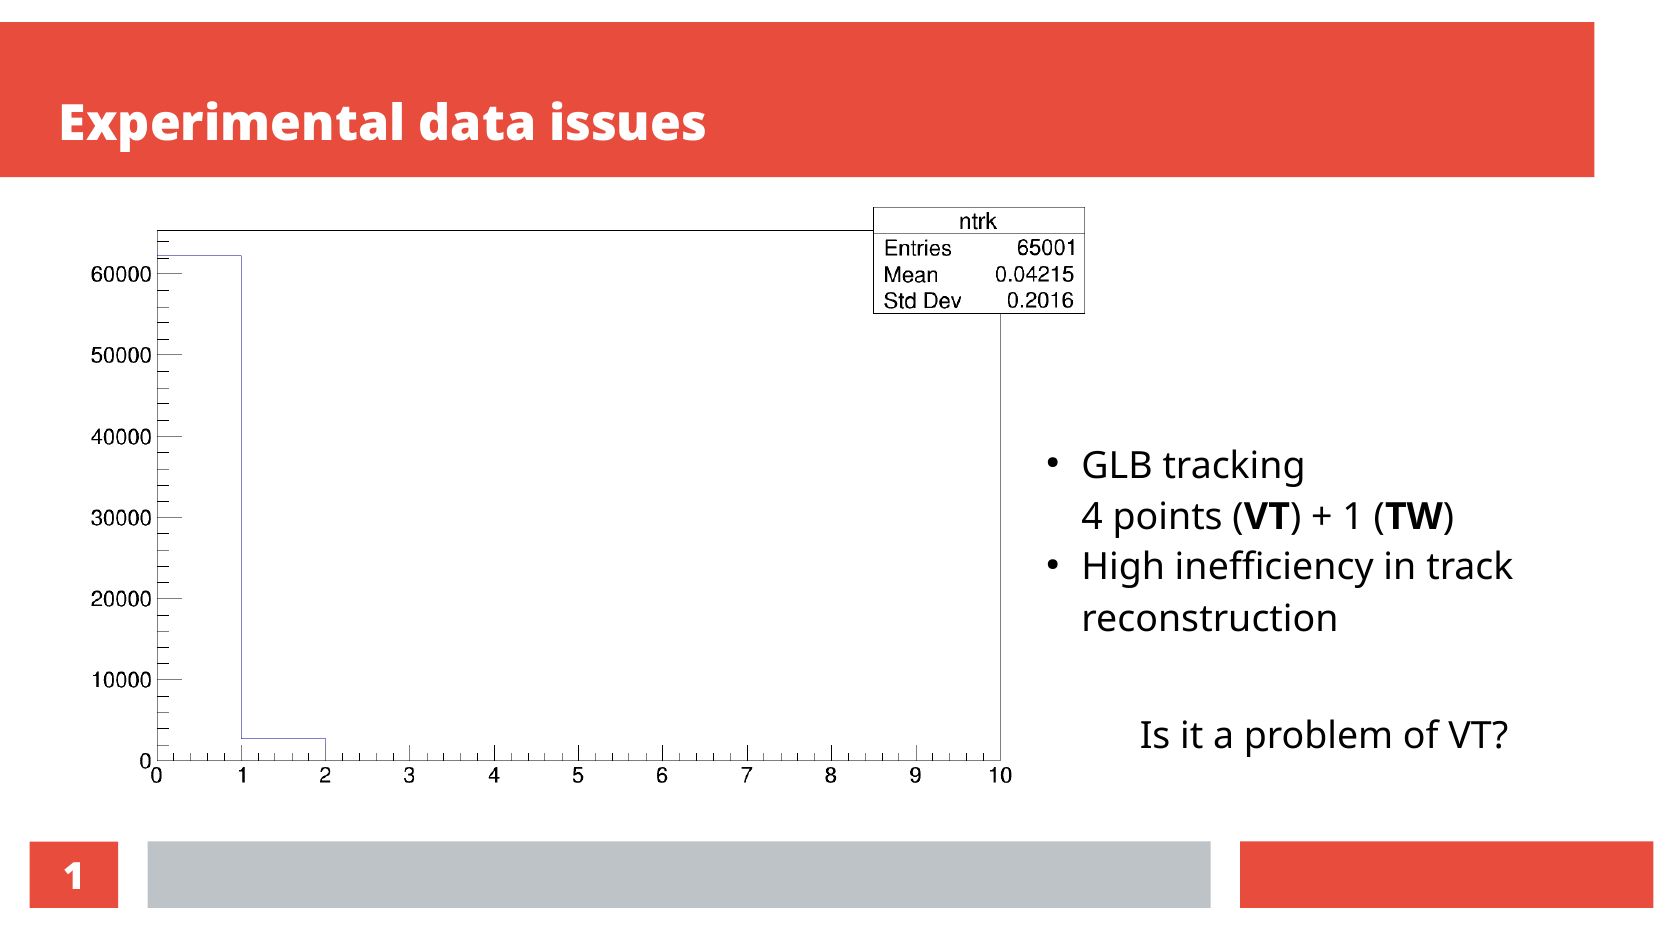

# Experimental data issues
GLB tracking
4 points (VT) + 1 (TW)
High inefficiency in track
reconstruction
Is it a problem of VT?
1